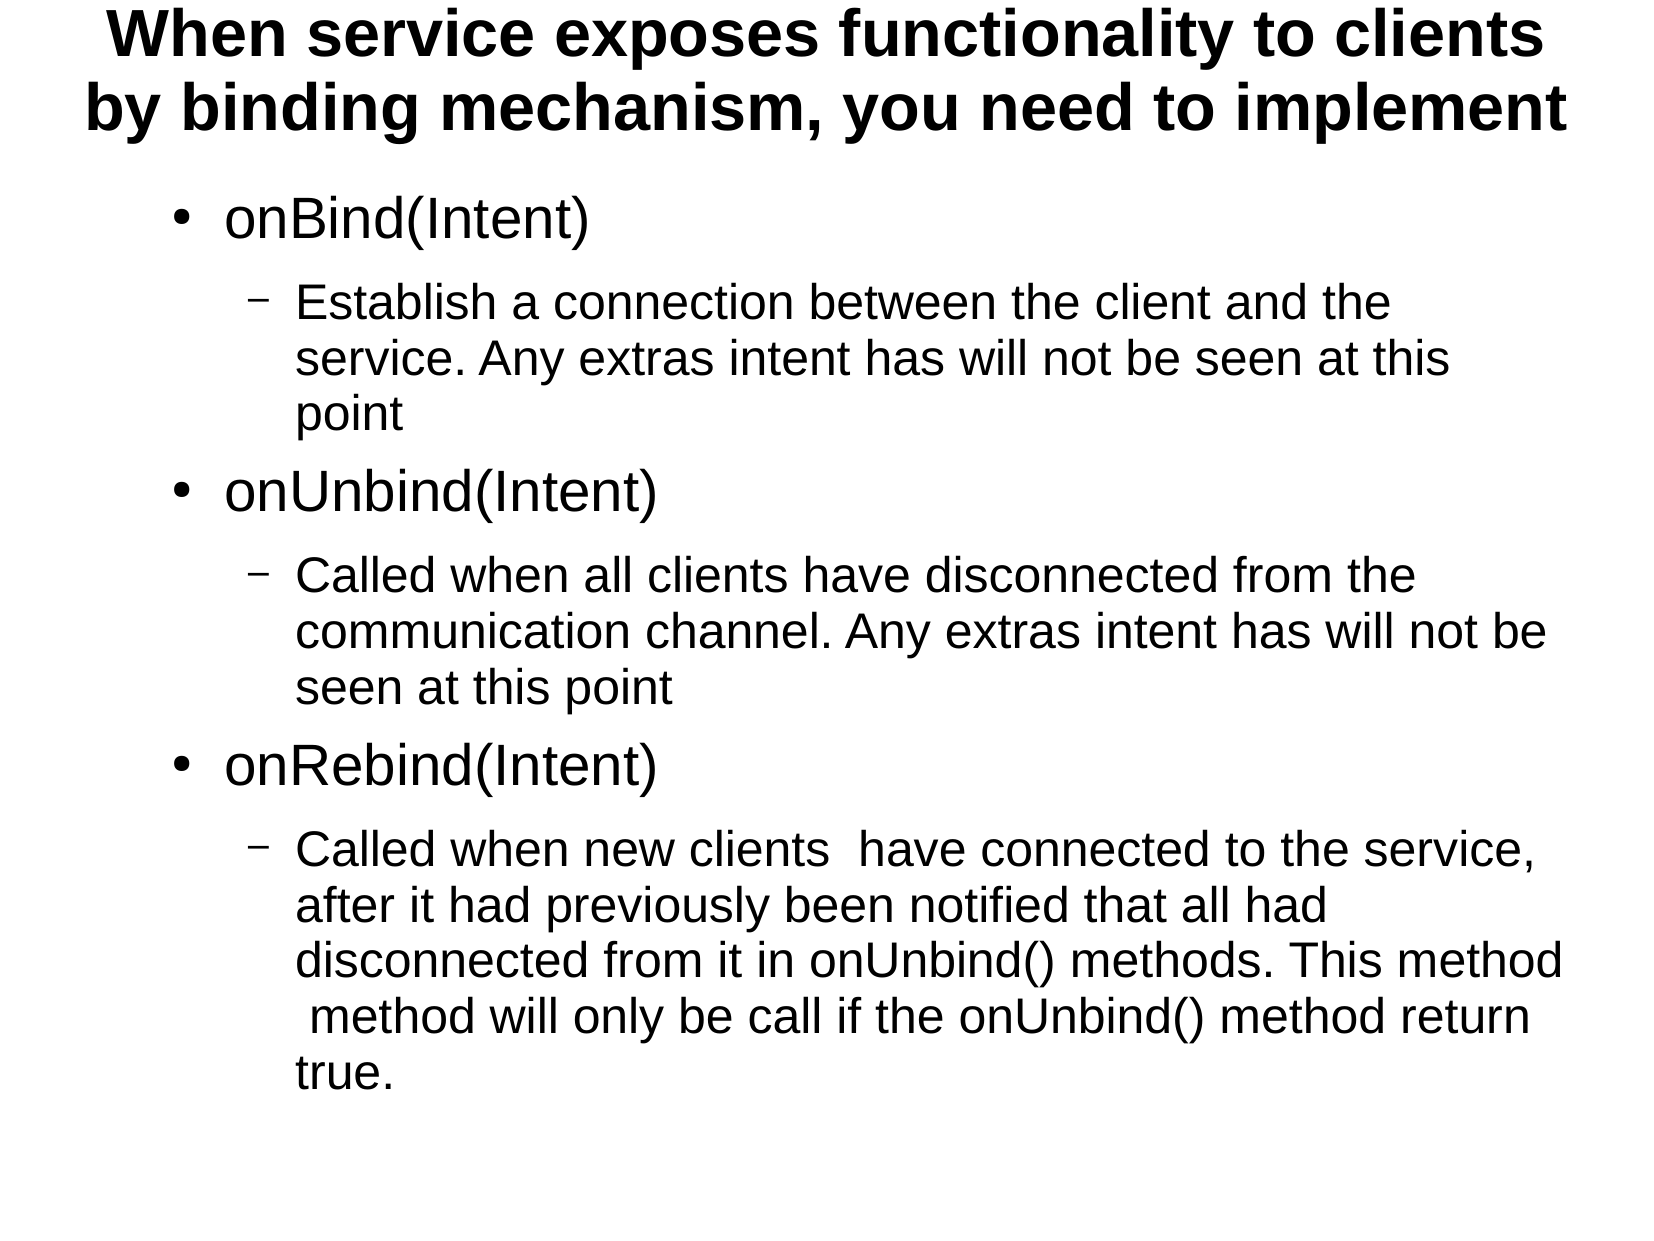

When service exposes functionality to clients by binding mechanism, you need to implement
# onBind(Intent)
Establish a connection between the client and the service. Any extras intent has will not be seen at this point
onUnbind(Intent)
Called when all clients have disconnected from the communication channel. Any extras intent has will not be seen at this point
onRebind(Intent)
Called when new clients have connected to the service, after it had previously been notified that all had disconnected from it in onUnbind() methods. This method method will only be call if the onUnbind() method return true.